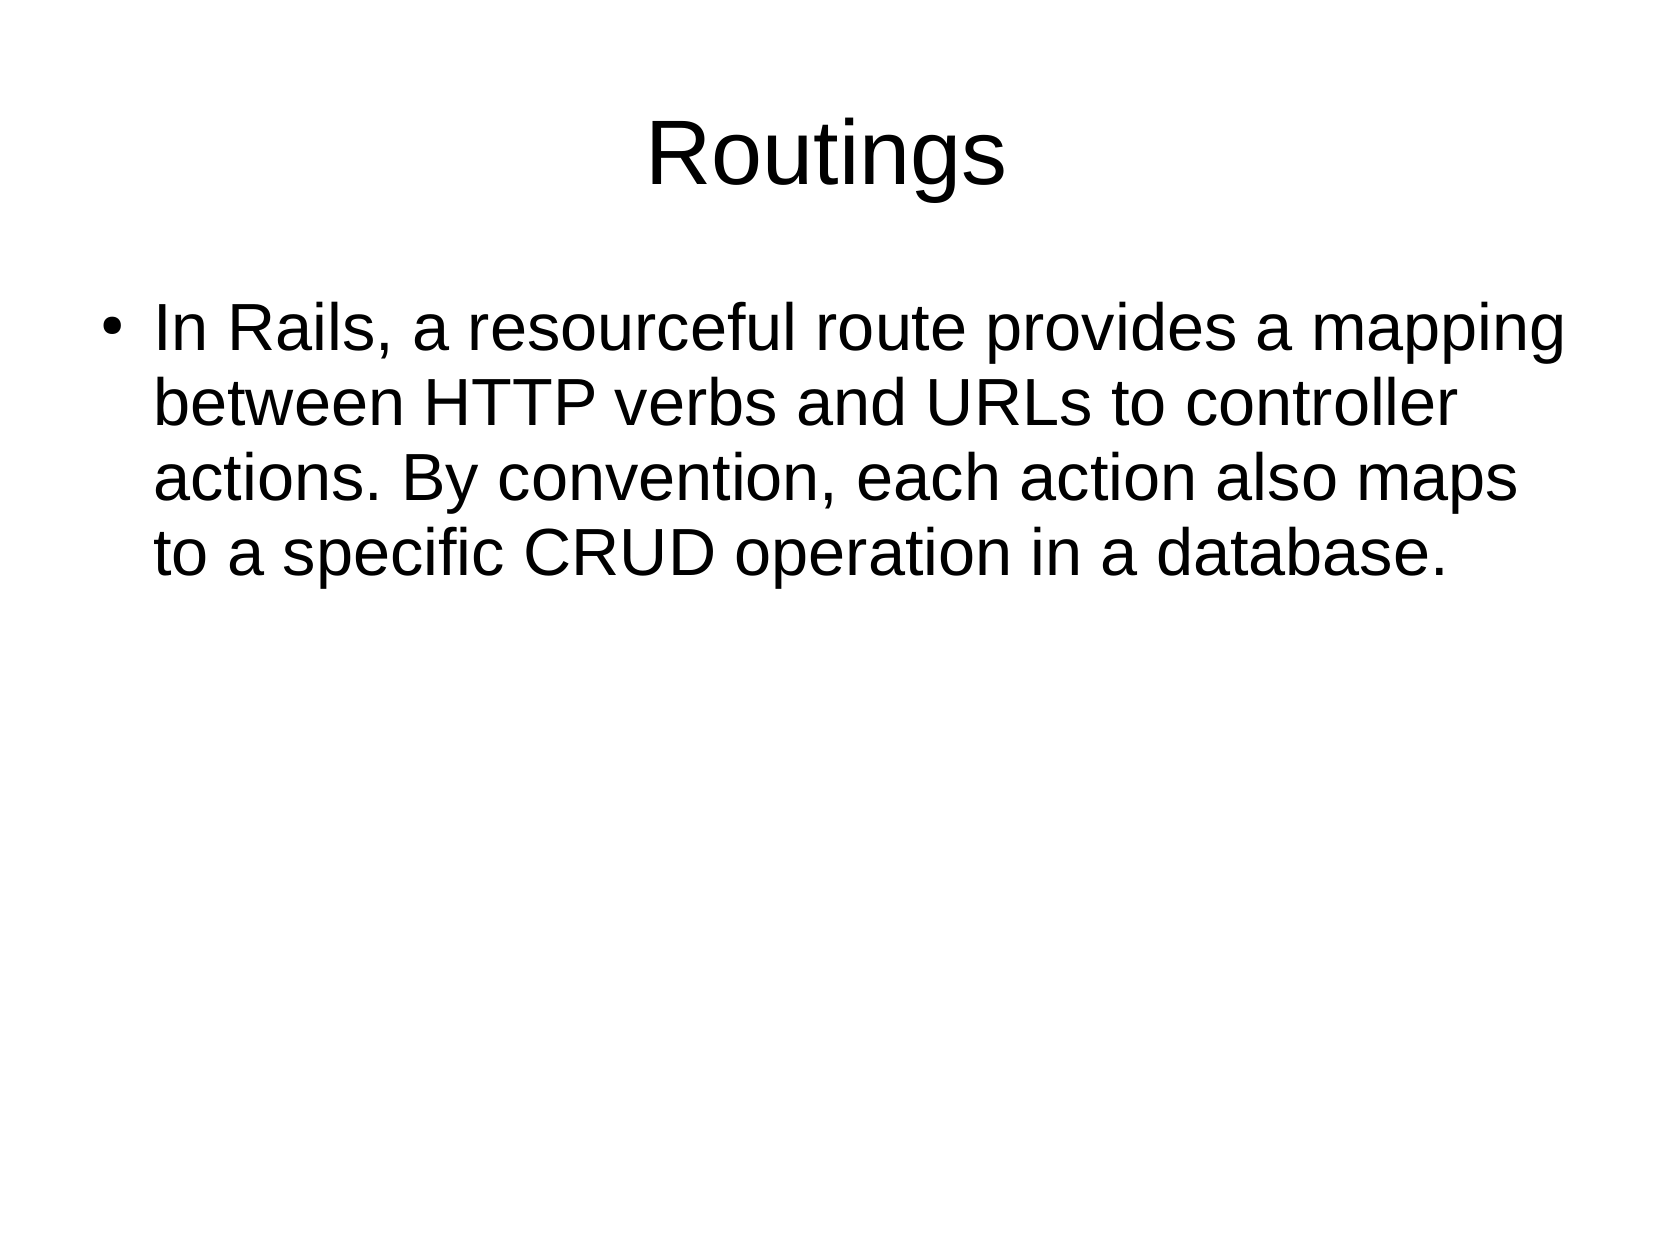

# Routings
In Rails, a resourceful route provides a mapping between HTTP verbs and URLs to controller actions. By convention, each action also maps to a specific CRUD operation in a database.